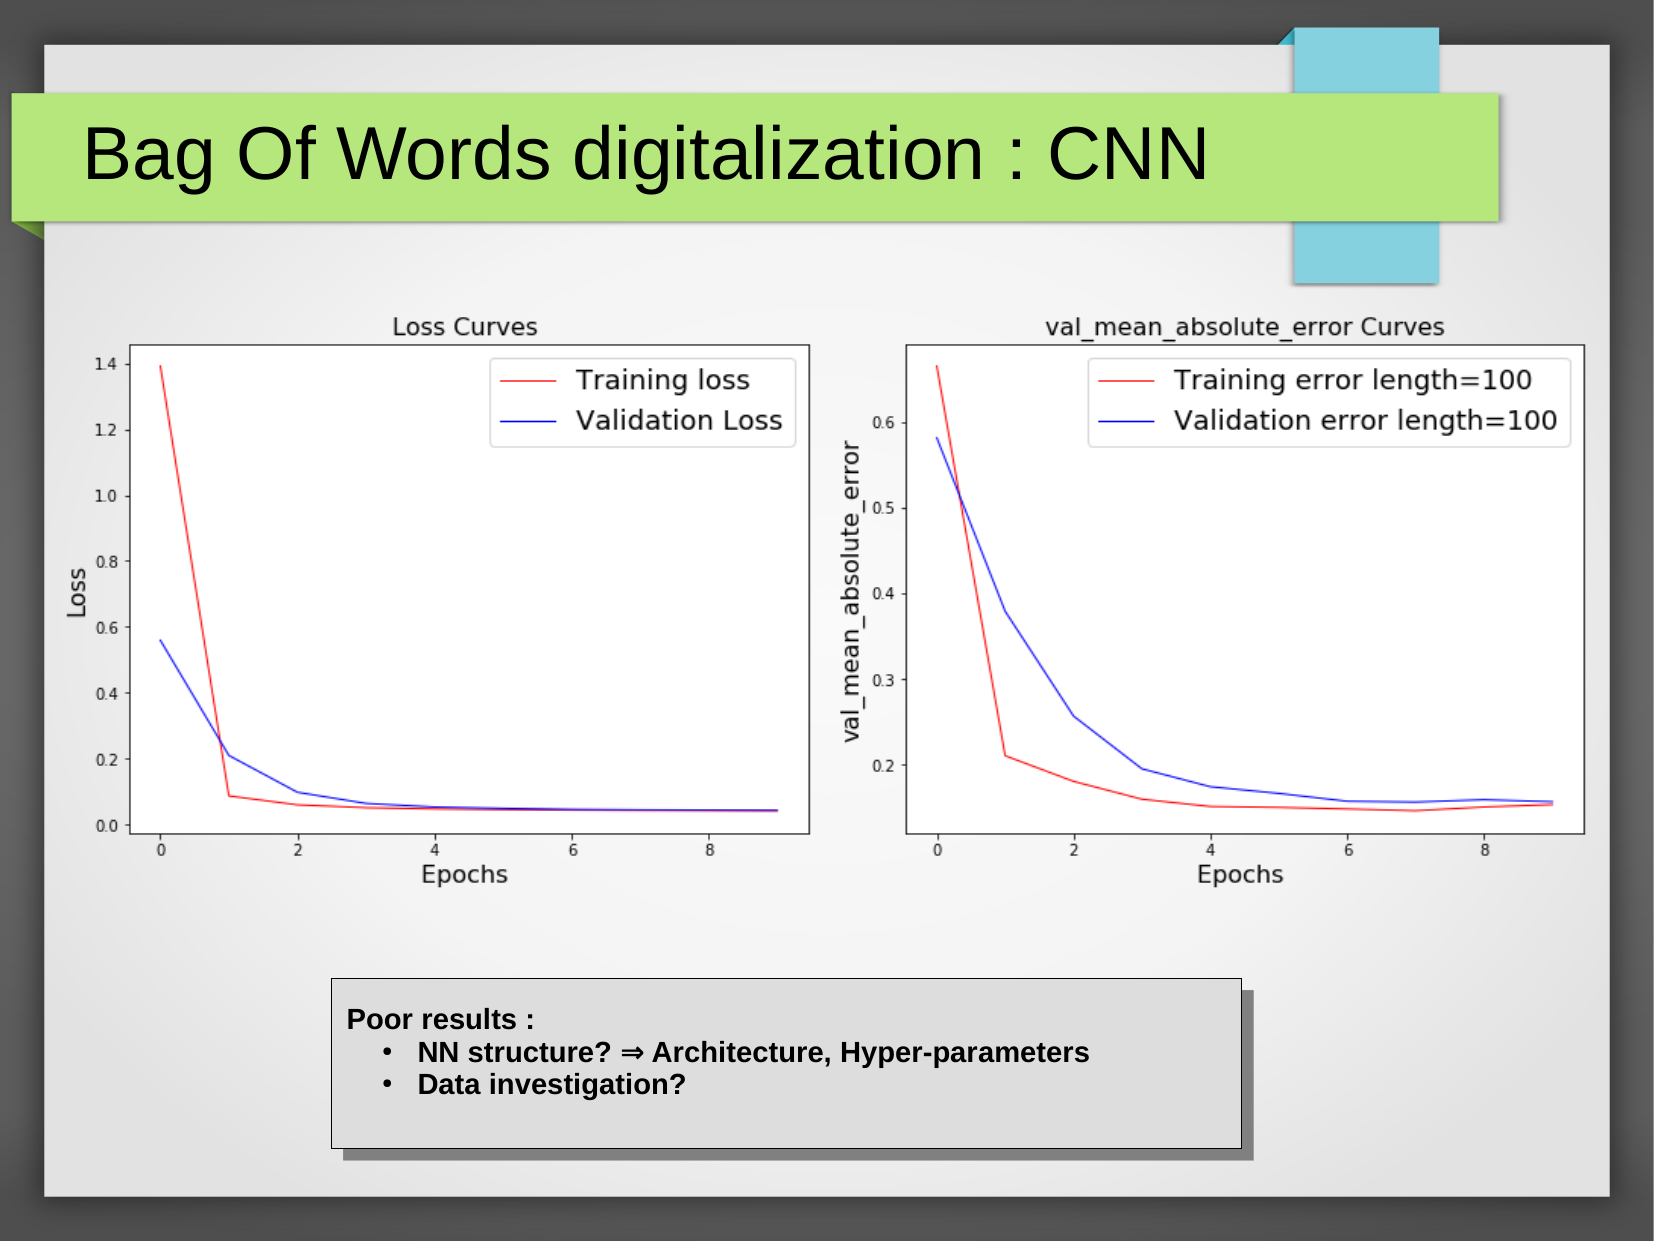

# Bag Of Words digitalization : CNN
Poor results :
NN structure? ⇒ Architecture, Hyper-parameters
Data investigation?